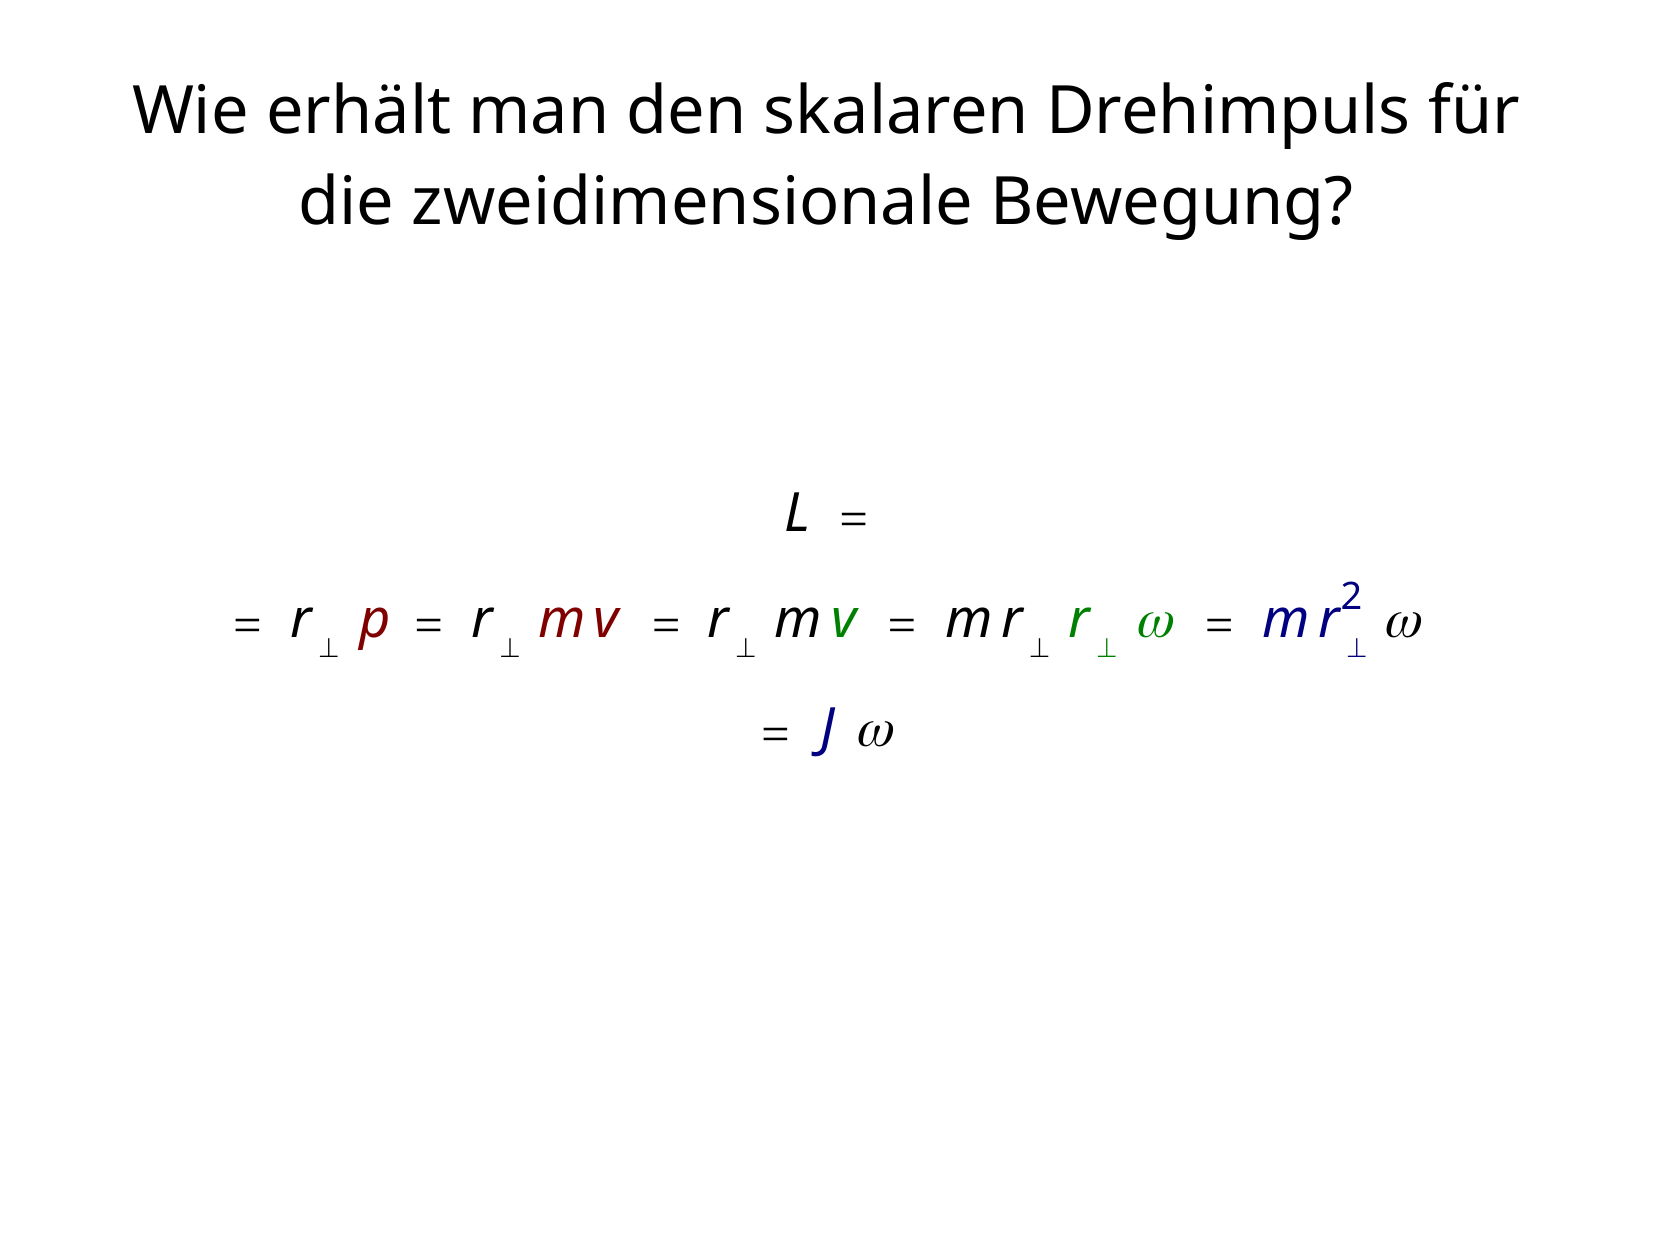

# Wie erhält man den skalaren Drehimpuls für die zweidimensionale Bewegung?